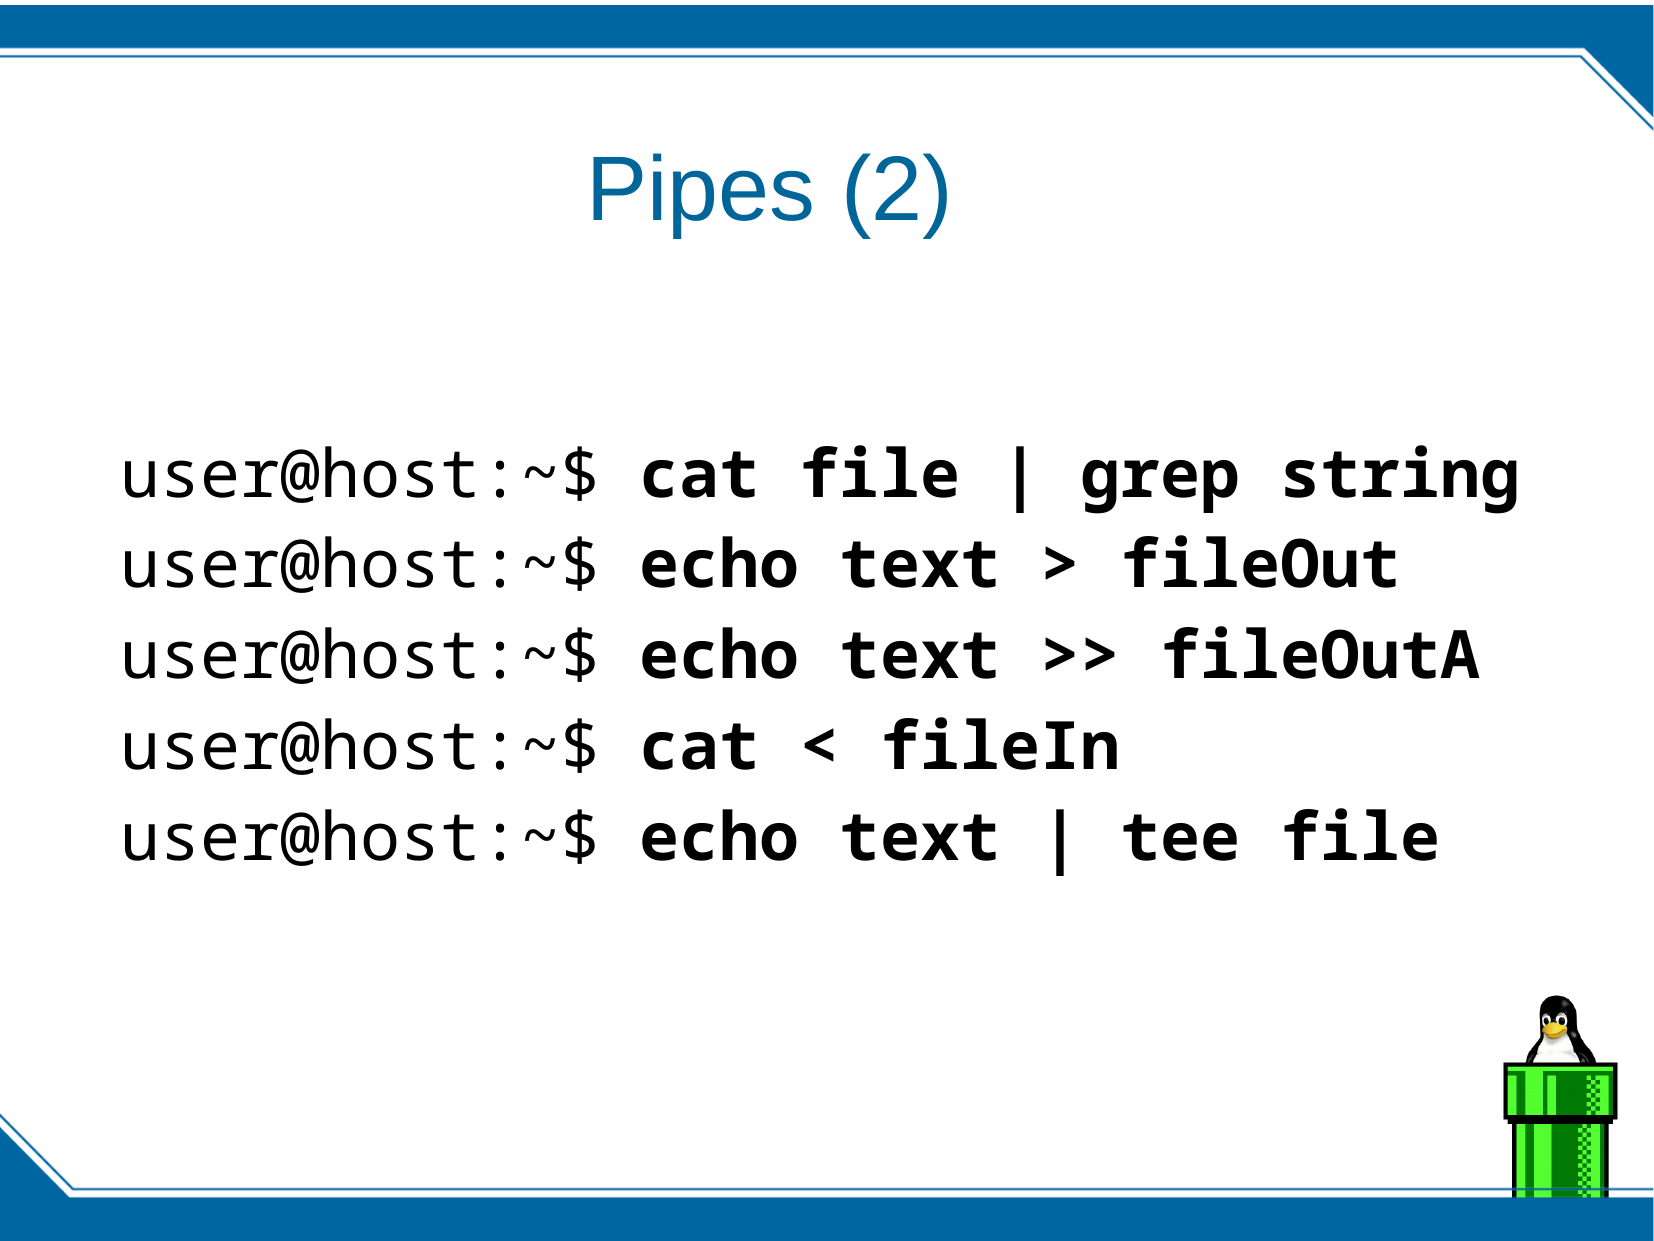

Pipes (2)
user@host:~$ cat file | grep string
user@host:~$ echo text > fileOut
user@host:~$ echo text >> fileOutA
user@host:~$ cat < fileIn
user@host:~$ echo text | tee file